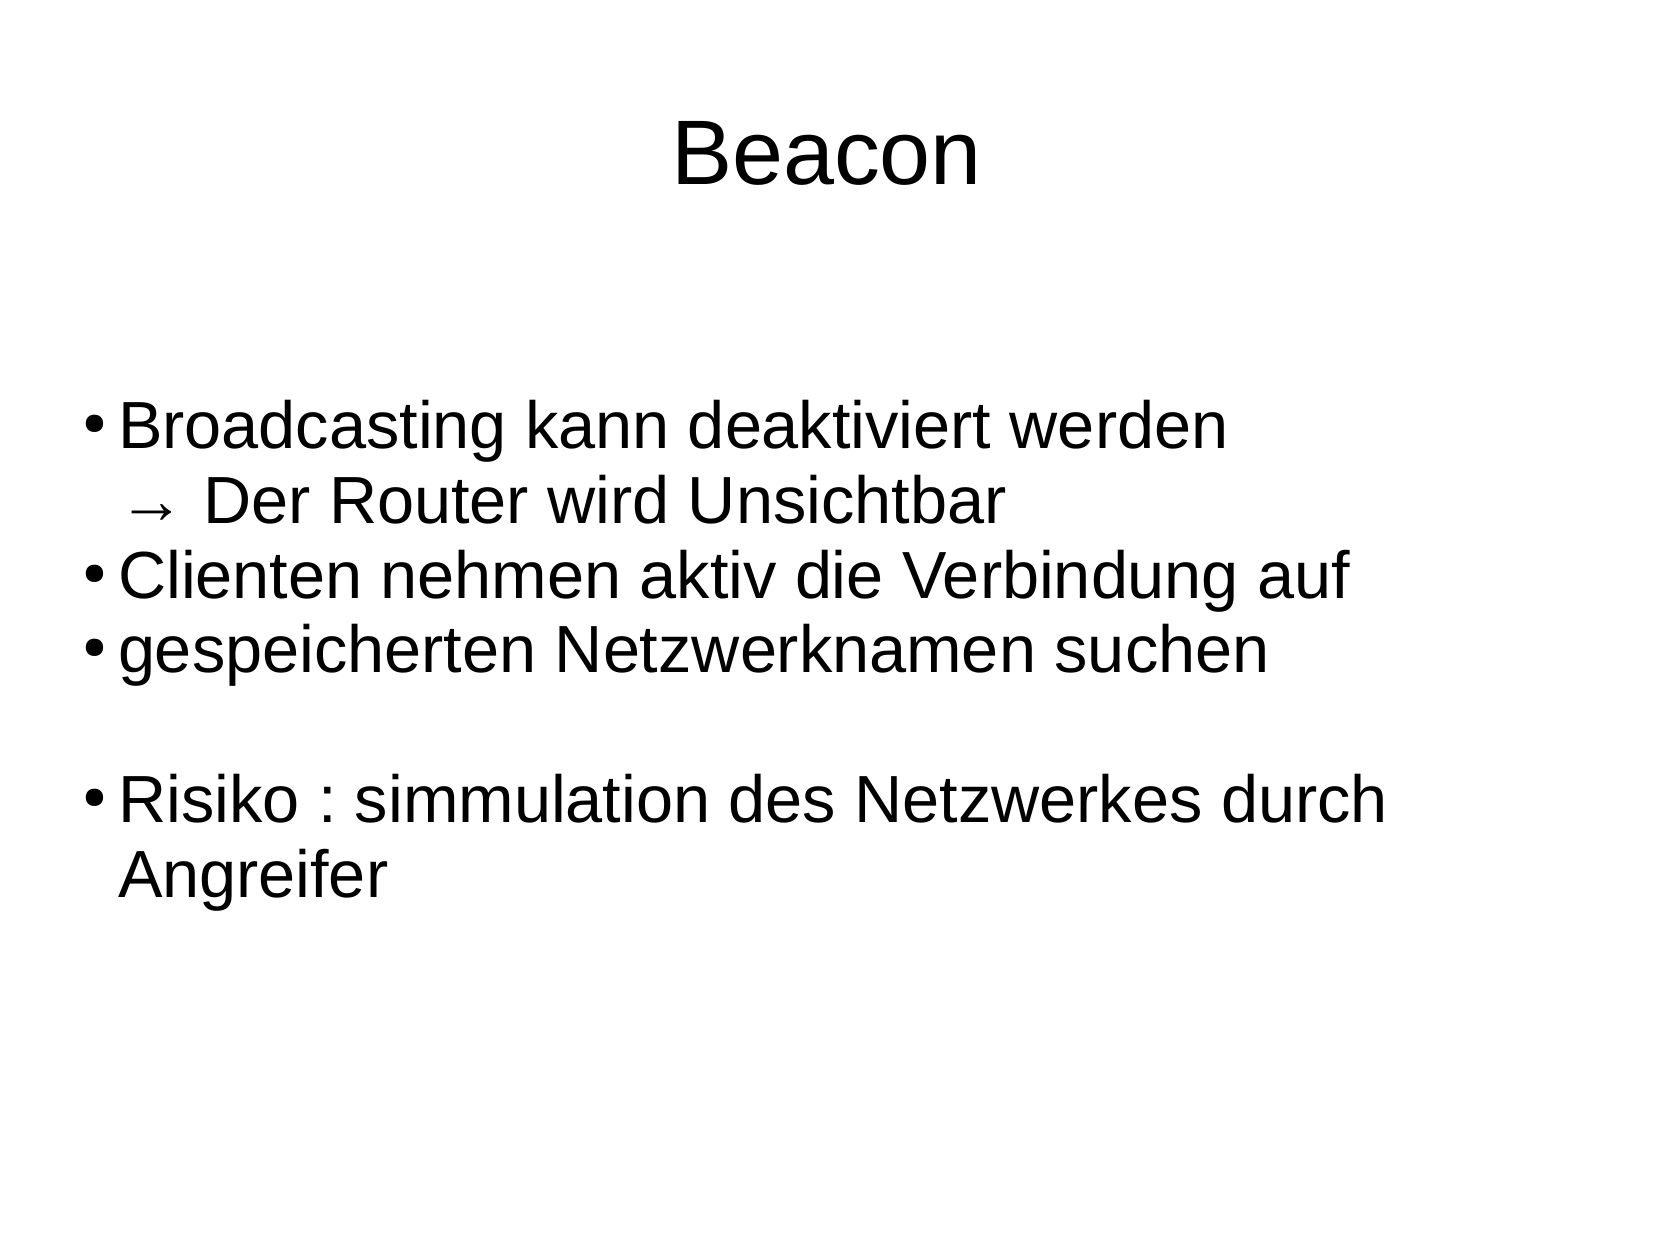

# Beacon
Broadcasting kann deaktiviert werden
→ Der Router wird Unsichtbar
Clienten nehmen aktiv die Verbindung auf
gespeicherten Netzwerknamen suchen
Risiko : simmulation des Netzwerkes durch Angreifer